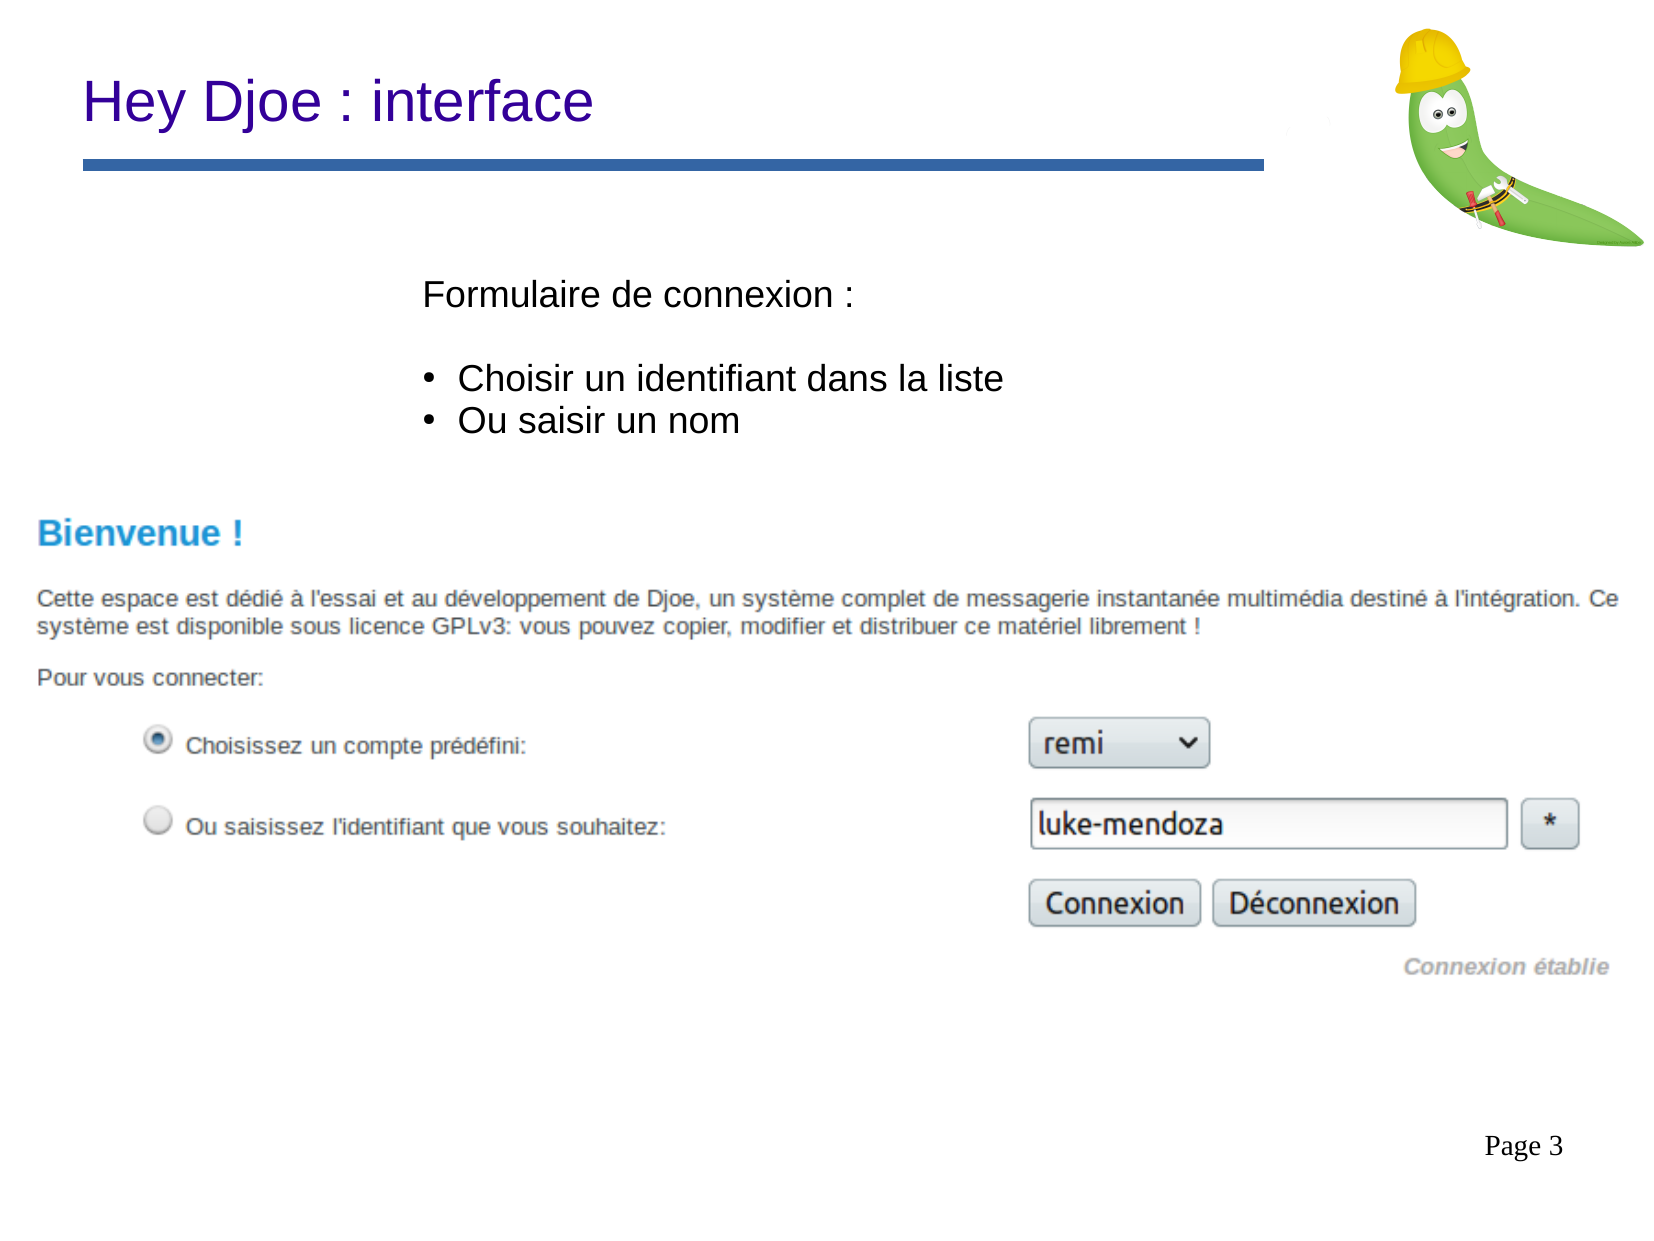

# Hey Djoe : interface
Formulaire de connexion :
Choisir un identifiant dans la liste
Ou saisir un nom
3